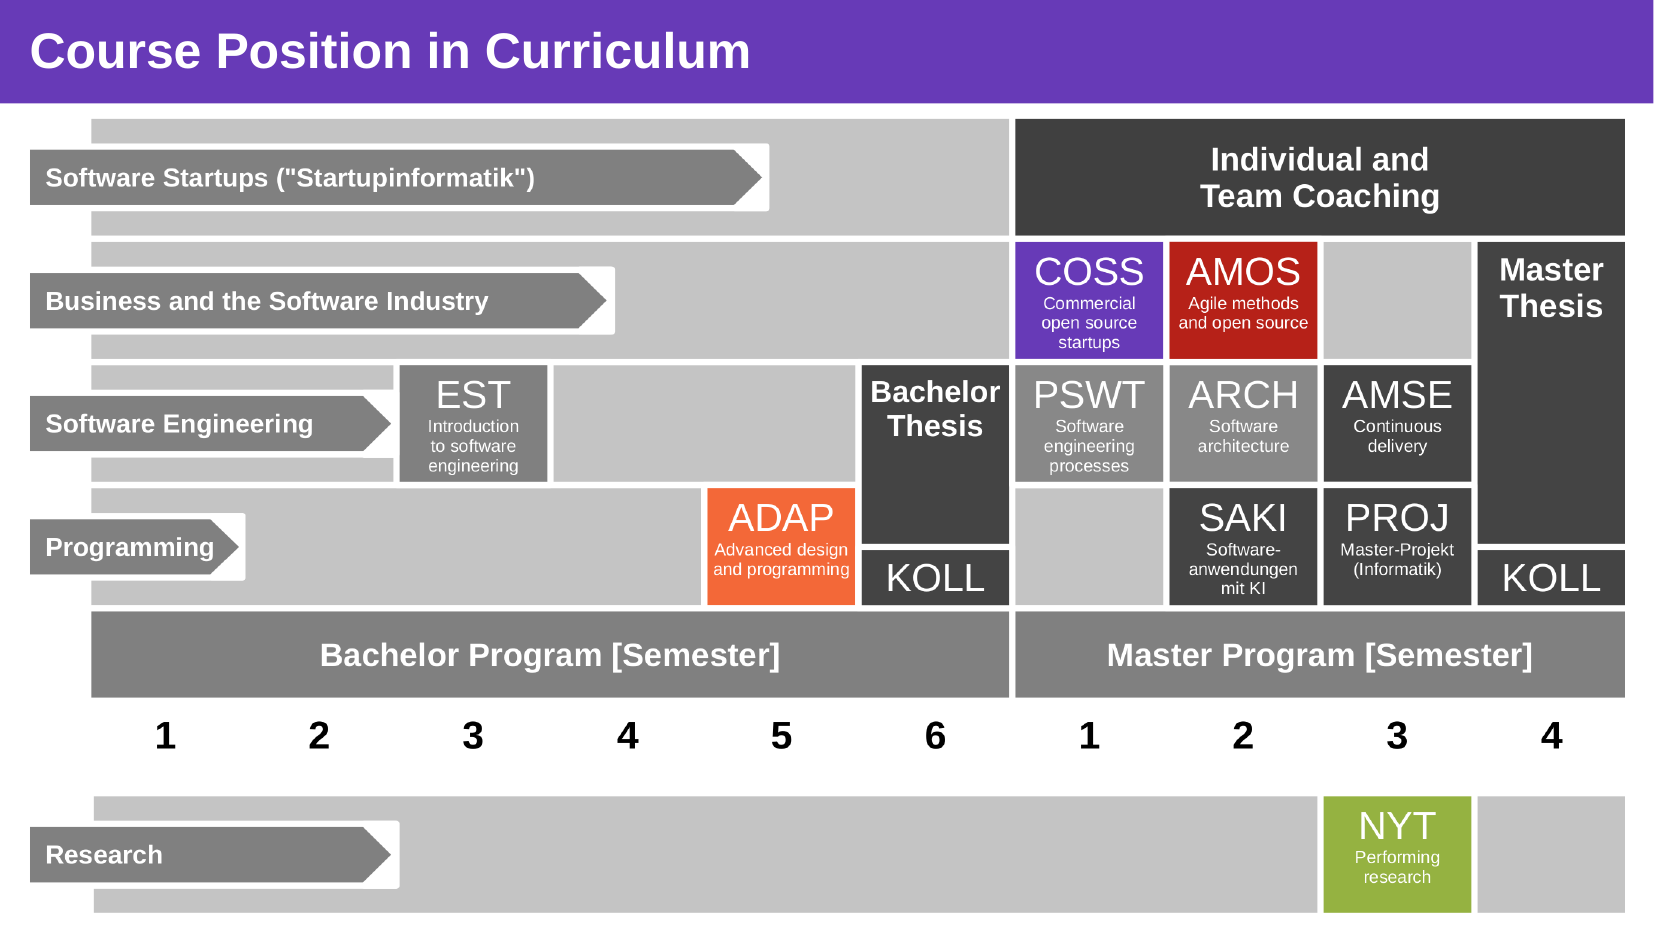

# Course Position in Curriculum
Commercial Open Source Startups
6
© 2020 Dirk Riehle - Some Rights Reserved